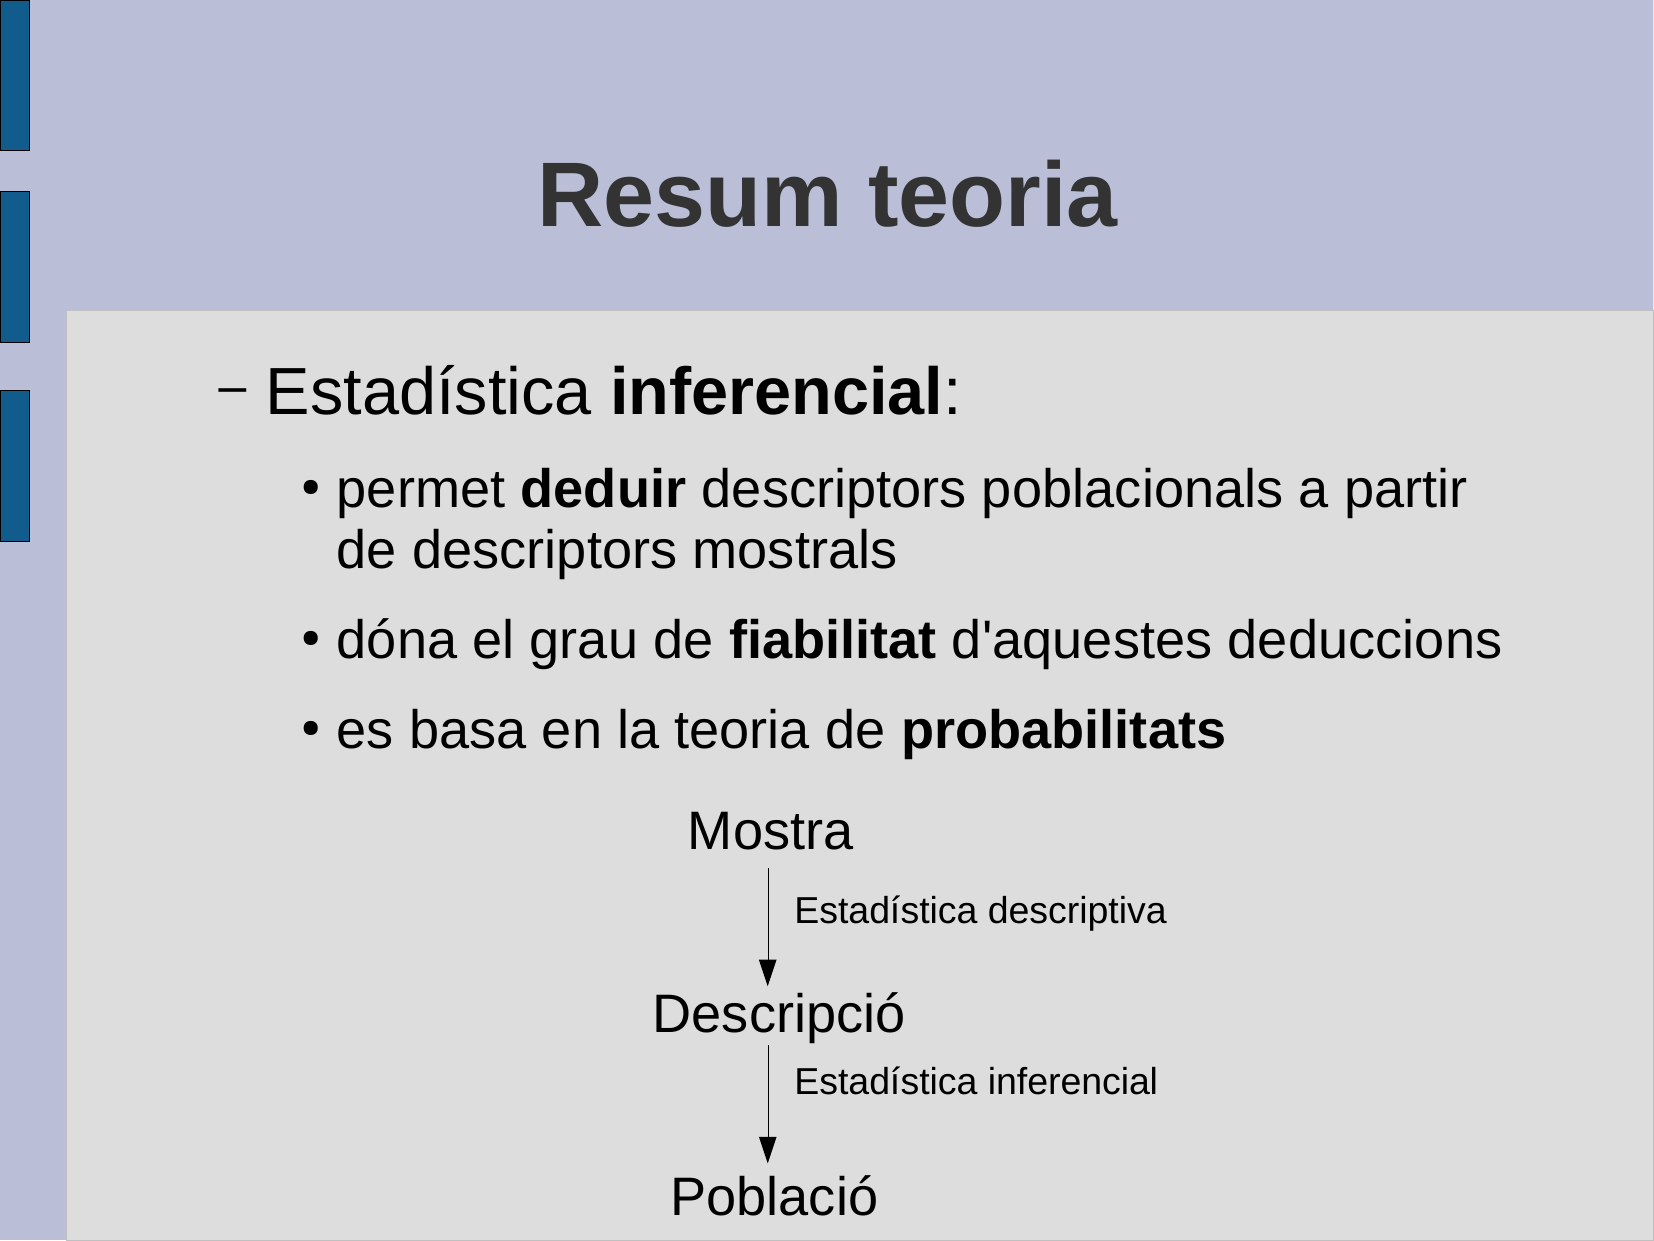

# Resum teoria
Estadística inferencial:
permet deduir descriptors poblacionals a partir de descriptors mostrals
dóna el grau de fiabilitat d'aquestes deduccions
es basa en la teoria de probabilitats
Mostra
Estadística descriptiva
Descripció
Estadística inferencial
Població